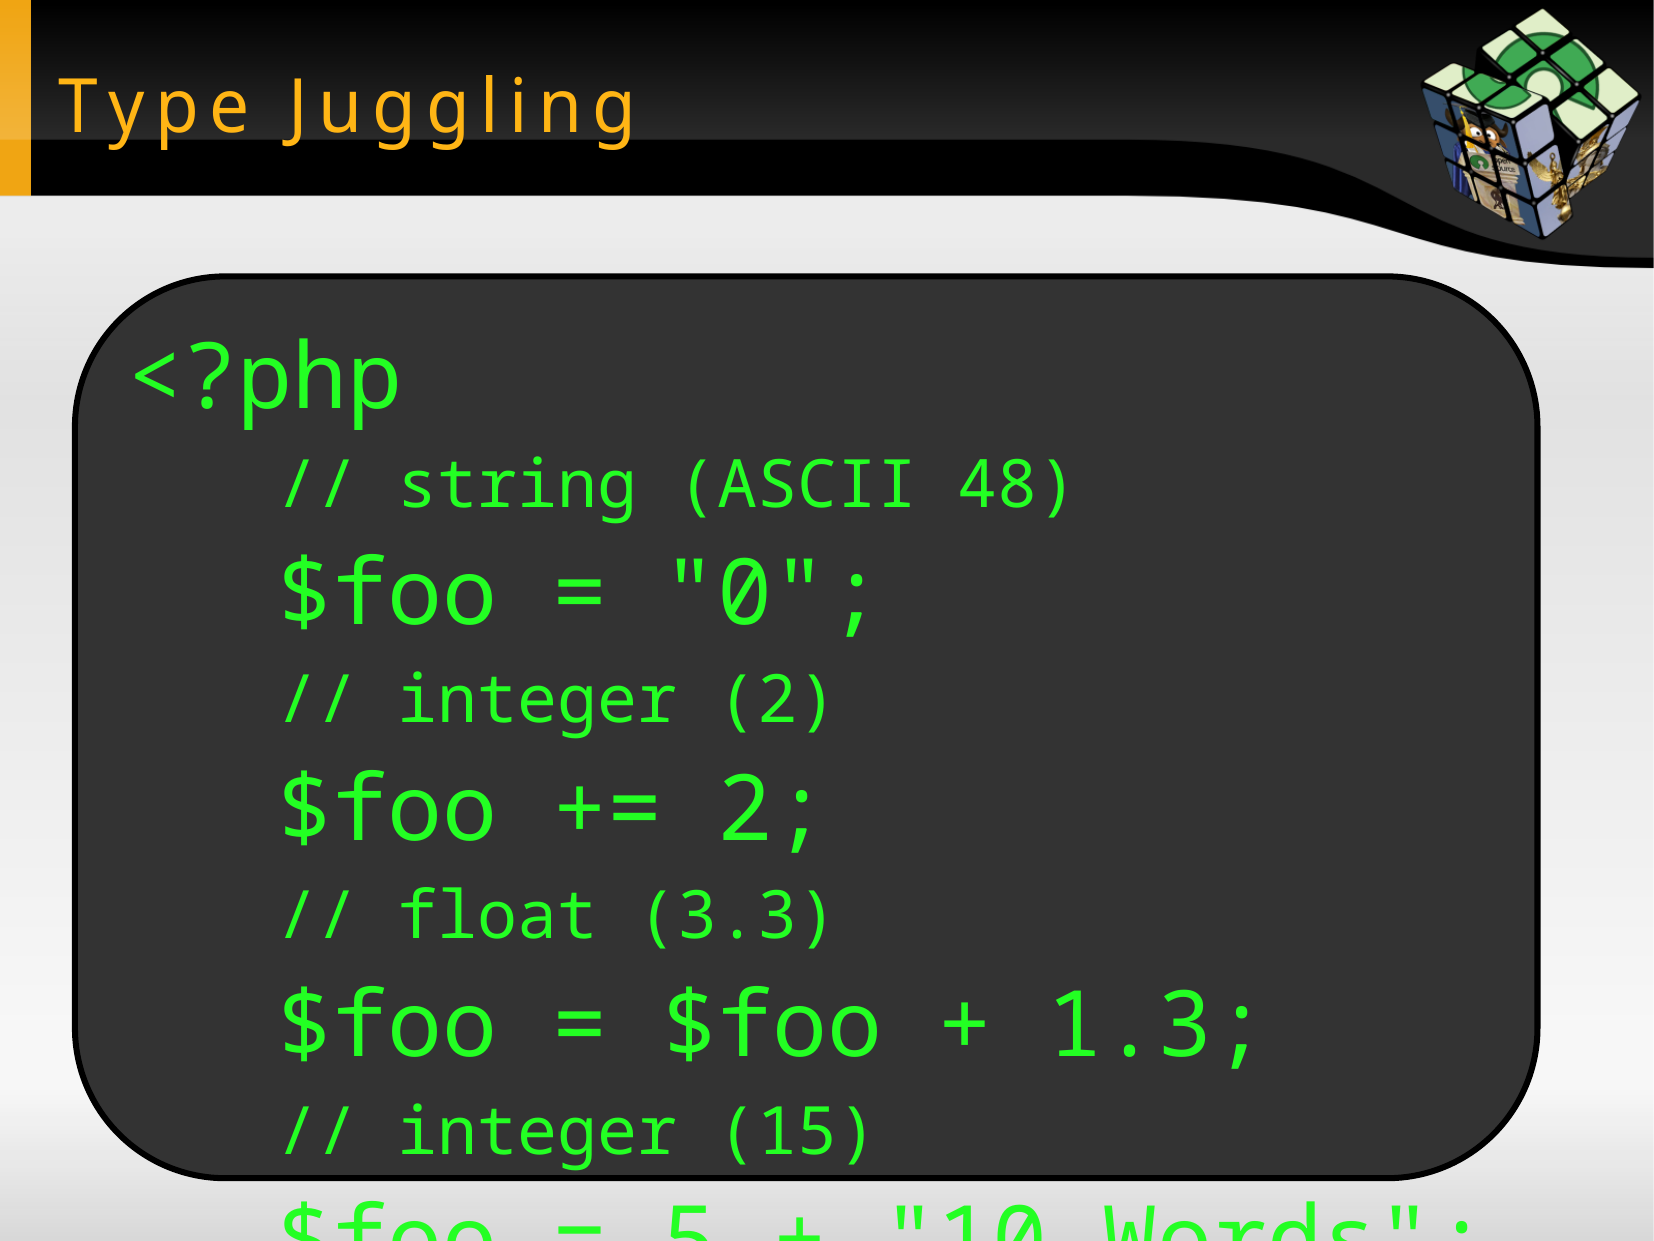

# Type Juggling
<?php
		// string (ASCII 48)
		$foo = "0";
		// integer (2)
		$foo += 2;
		// float (3.3)
		$foo = $foo + 1.3;
		// integer (15)
		$foo = 5 + "10 Words";
?>